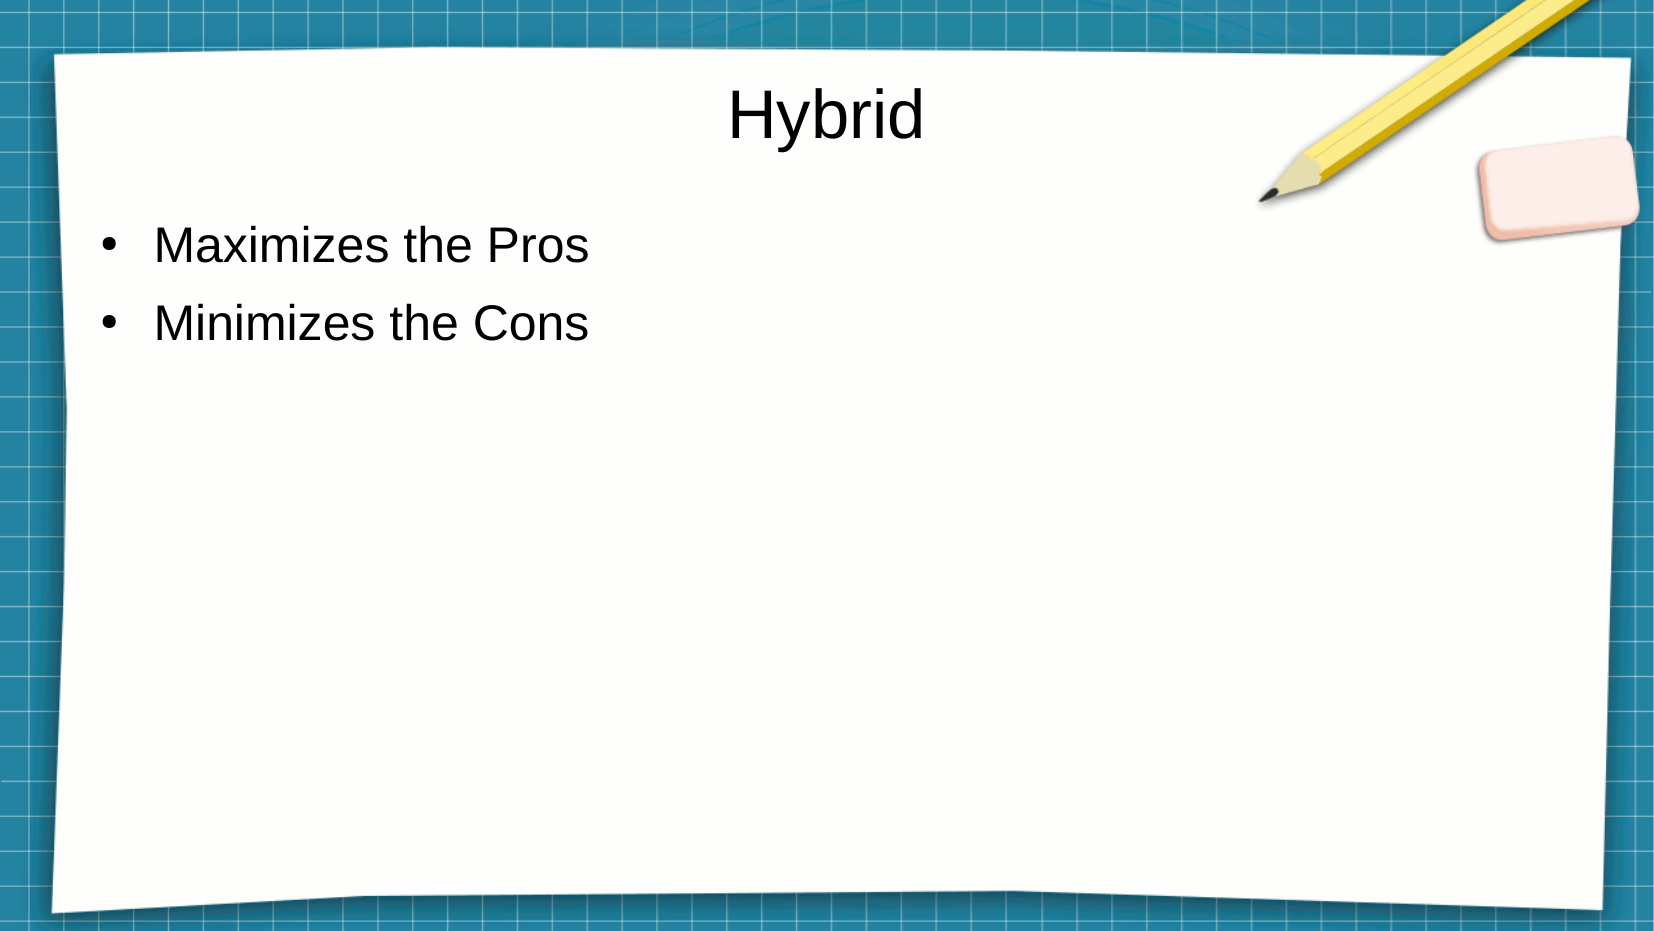

# Hybrid
Maximizes the Pros
Minimizes the Cons